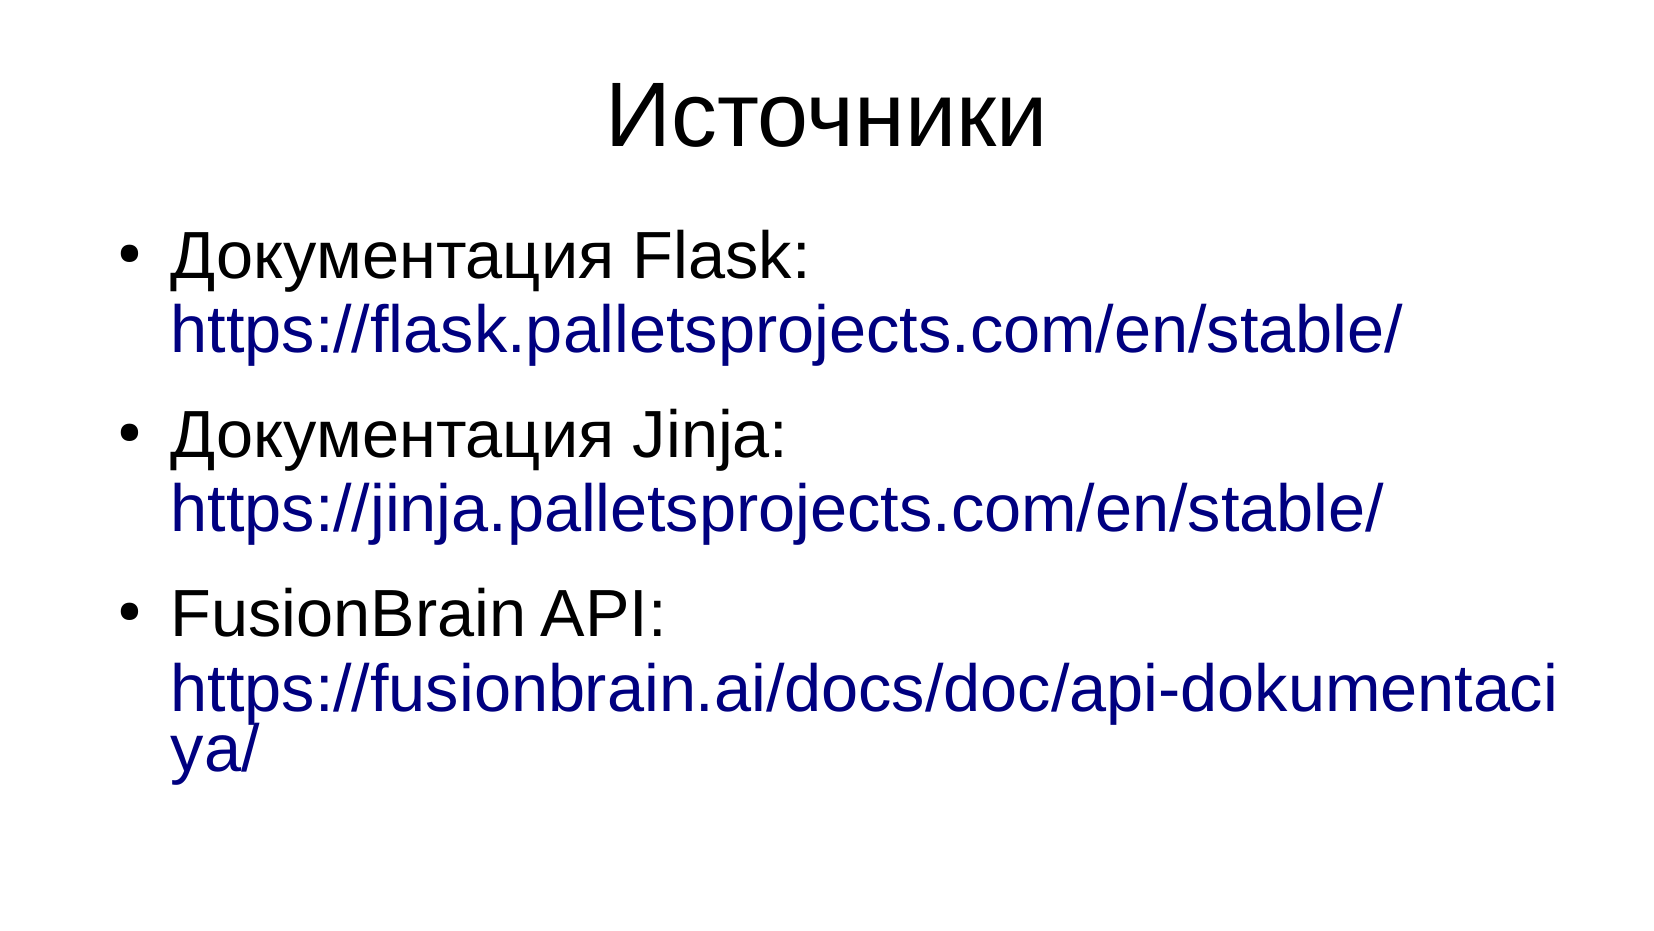

# Источники
Документация Flask: https://flask.palletsprojects.com/en/stable/
Документация Jinja: https://jinja.palletsprojects.com/en/stable/
FusionBrain API: https://fusionbrain.ai/docs/doc/api-dokumentaciya/